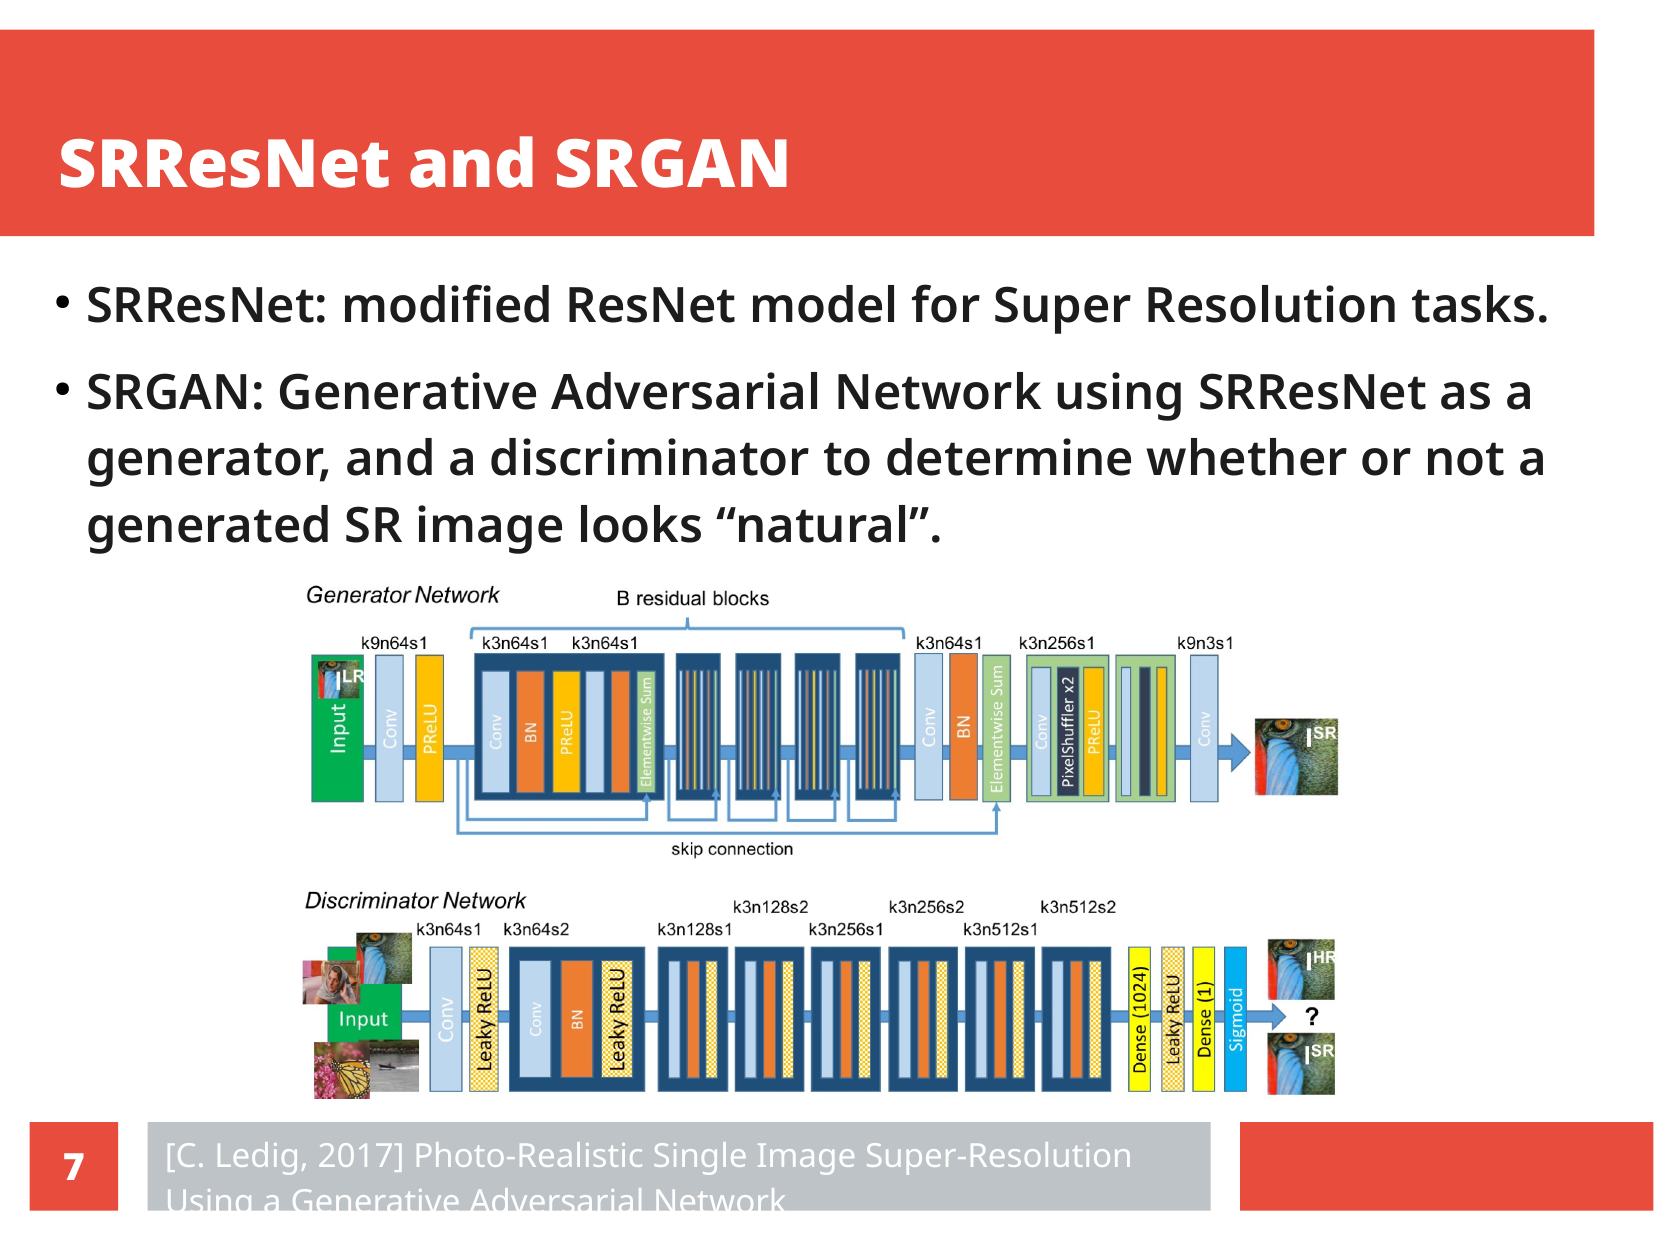

# SRResNet and SRGAN
SRResNet: modified ResNet model for Super Resolution tasks.
SRGAN: Generative Adversarial Network using SRResNet as a generator, and a discriminator to determine whether or not a generated SR image looks “natural”.
7
[C. Ledig, 2017] Photo-Realistic Single Image Super-Resolution Using a Generative Adversarial Network